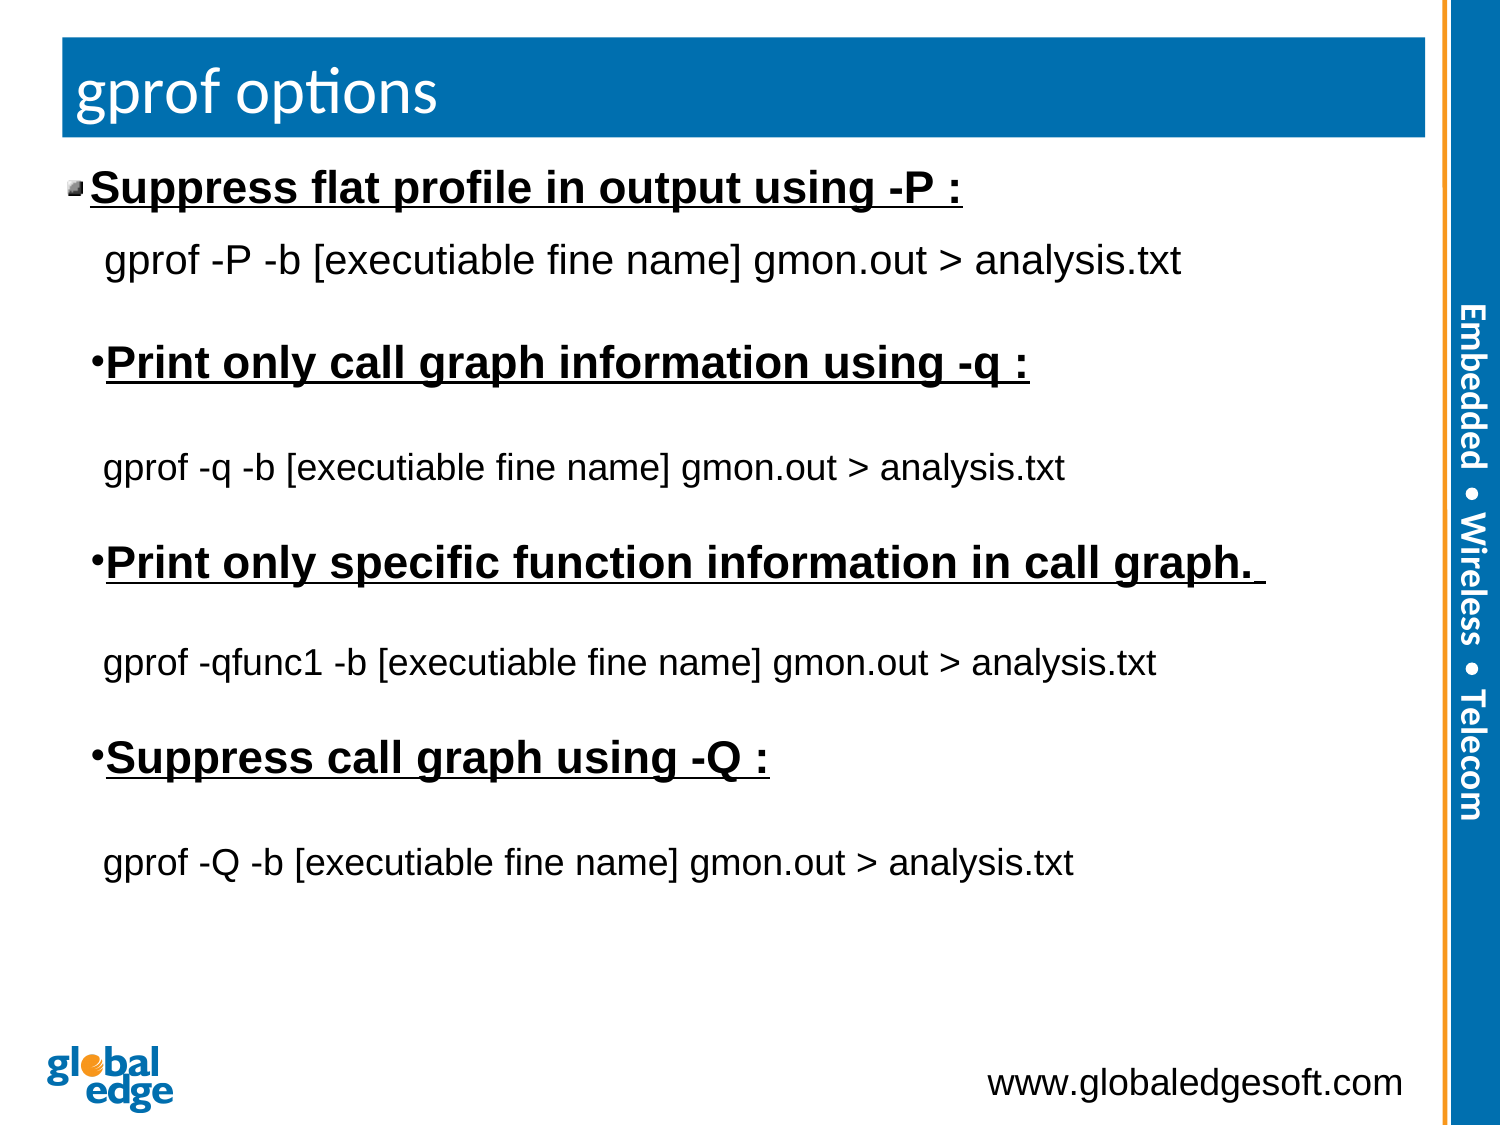

# gprof options
Suppress flat profile in output using -P :
gprof -P -b [executiable fine name] gmon.out > analysis.txt
Print only call graph information using -q :
gprof -q -b [executiable fine name] gmon.out > analysis.txt
Print only specific function information in call graph.
gprof -qfunc1 -b [executiable fine name] gmon.out > analysis.txt
Suppress call graph using -Q :
gprof -Q -b [executiable fine name] gmon.out > analysis.txt